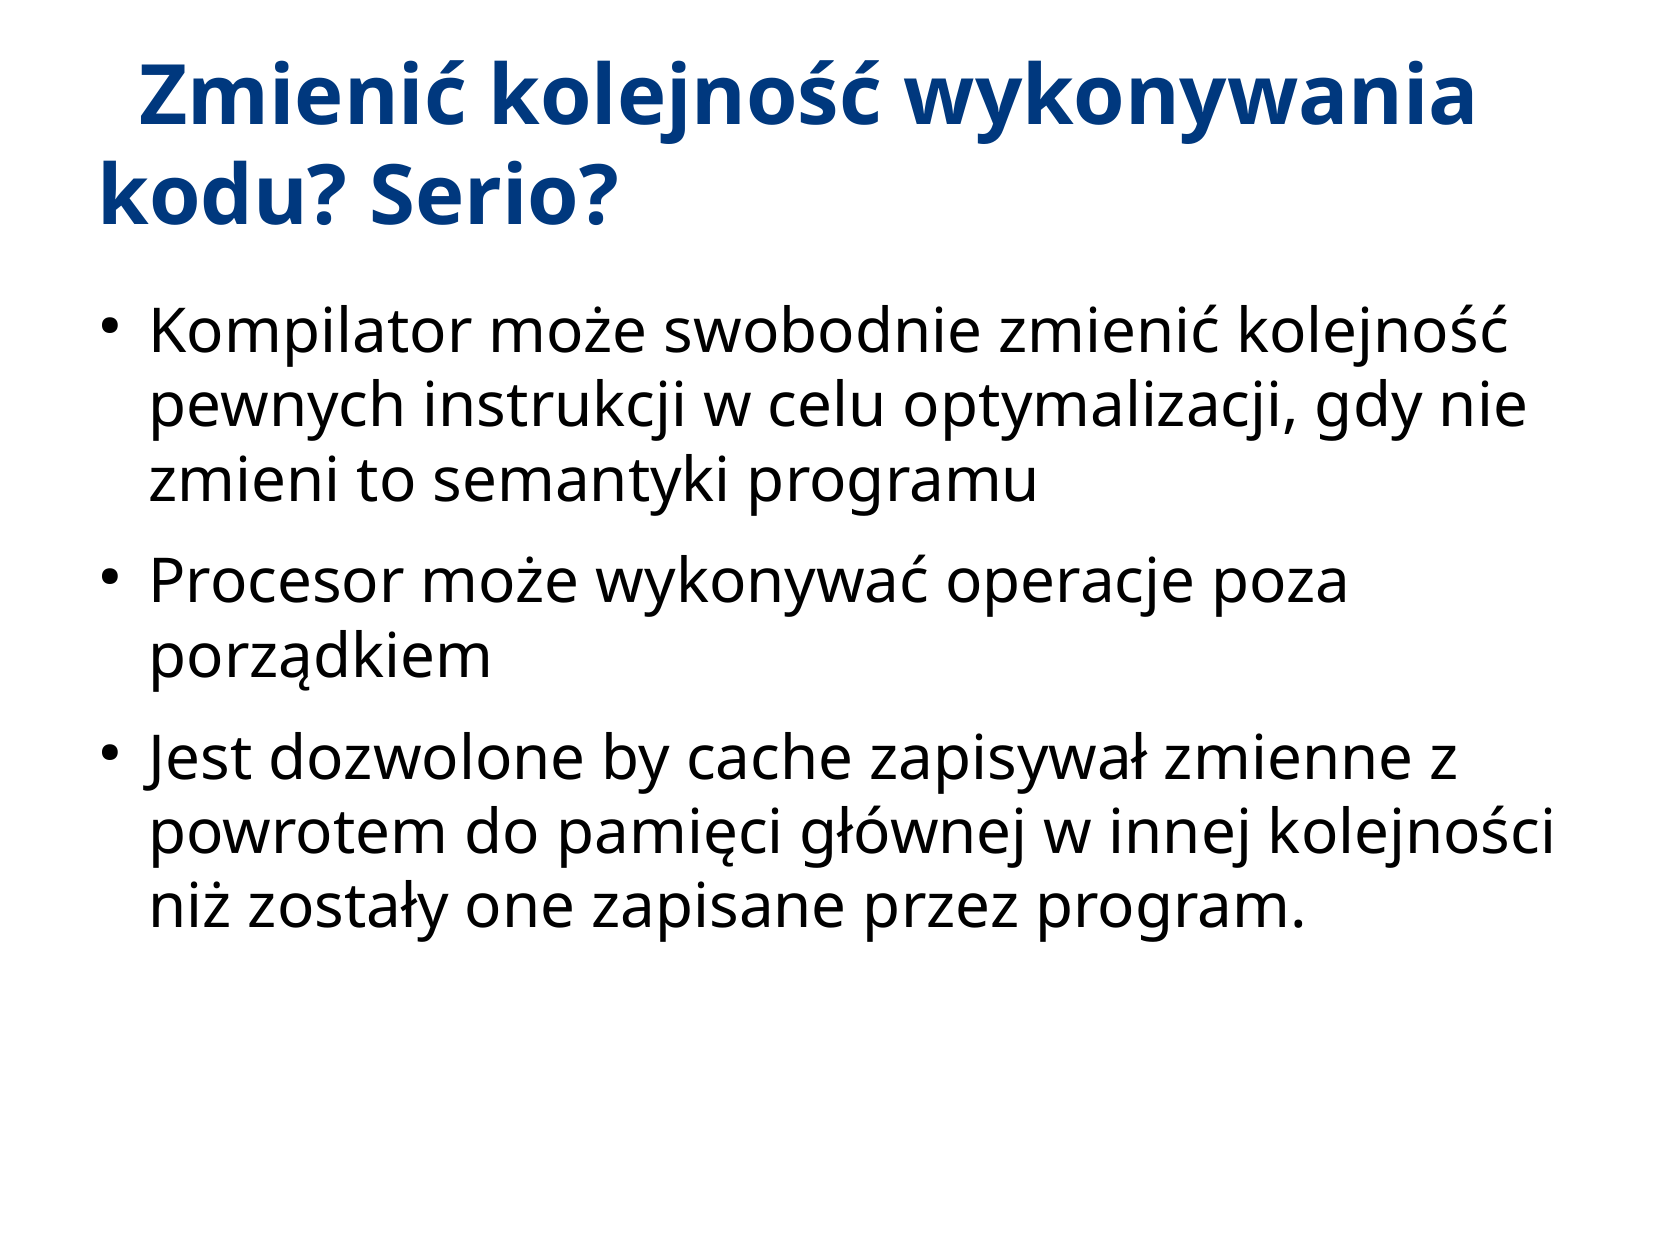

# Zmienić kolejność wykonywania kodu? Serio?
Kompilator może swobodnie zmienić kolejność pewnych instrukcji w celu optymalizacji, gdy nie zmieni to semantyki programu
Procesor może wykonywać operacje poza porządkiem
Jest dozwolone by cache zapisywał zmienne z powrotem do pamięci głównej w innej kolejności niż zostały one zapisane przez program.